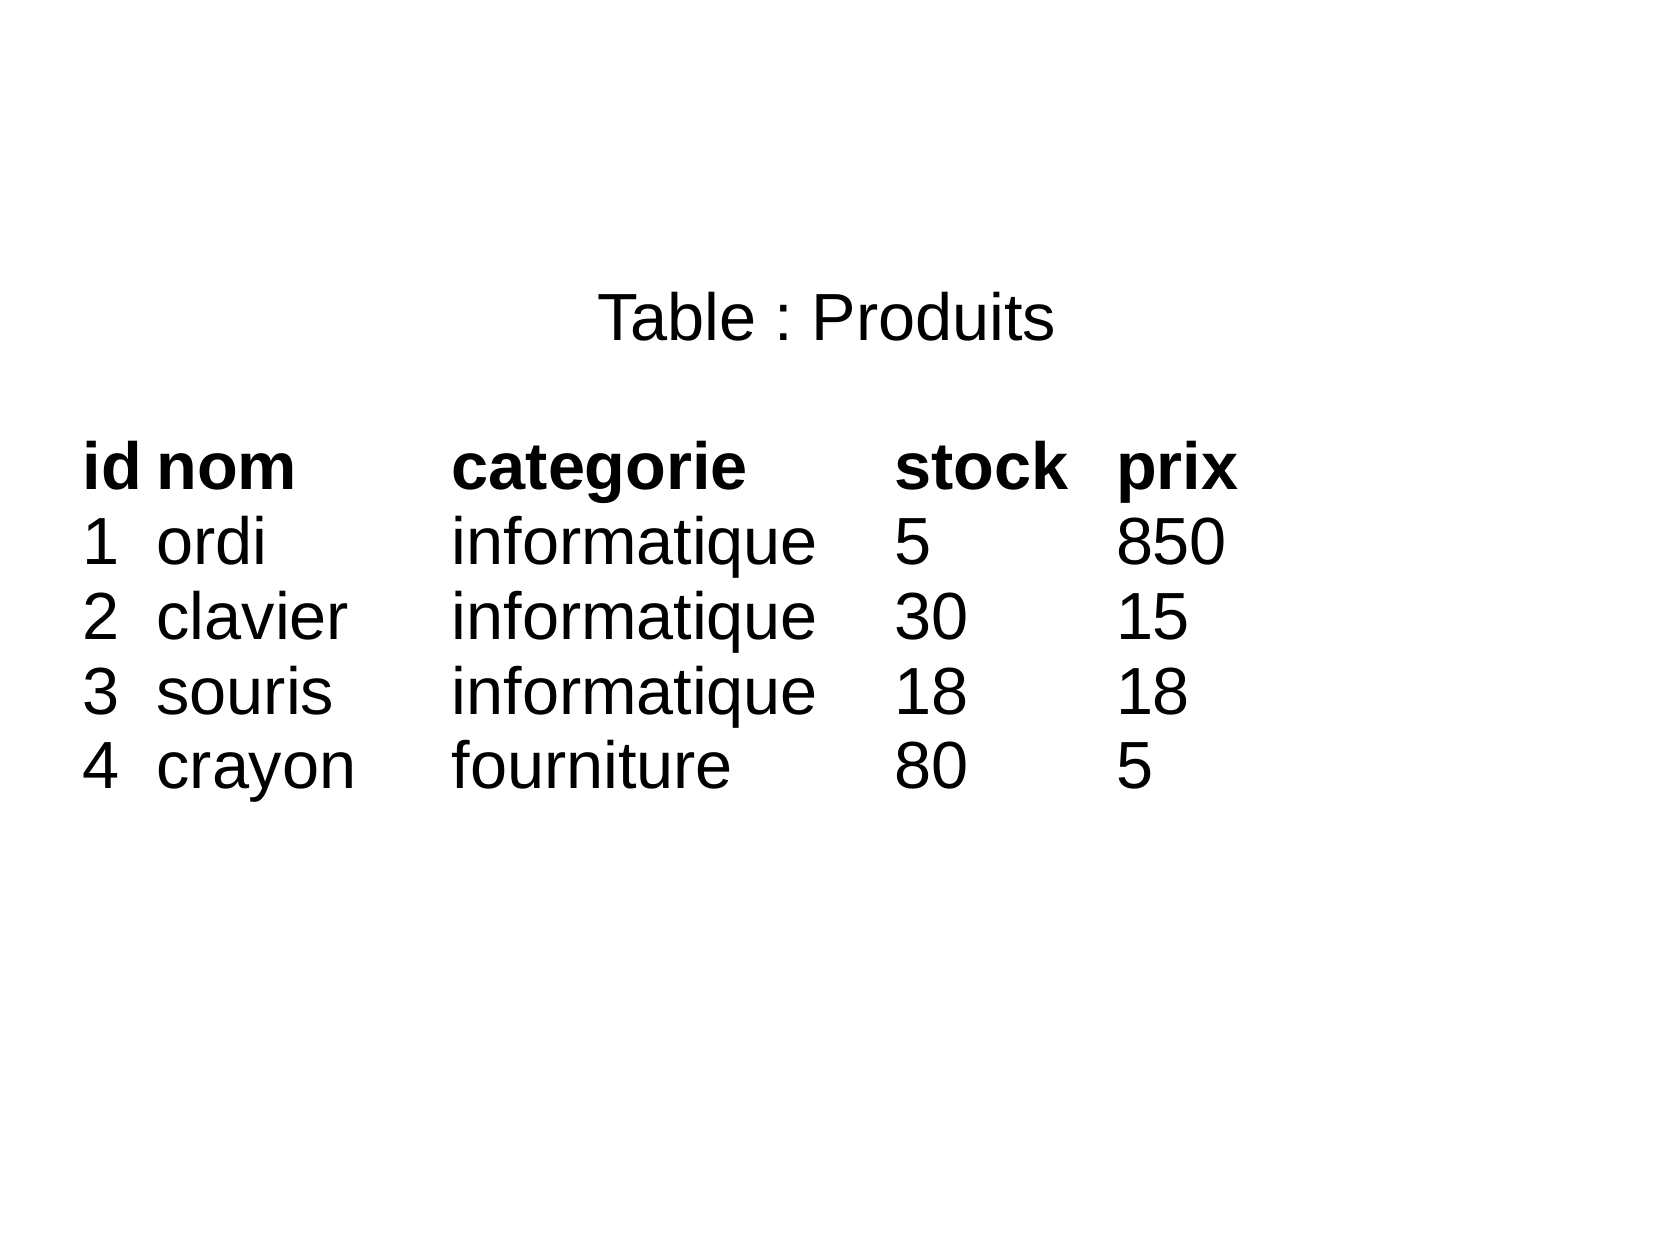

# Table : Produits
id	nom			categorie		stock	prix
1	ordi			informatique		5			850
2	clavier		informatique		30		15
3	souris		informatique		18		18
4	crayon		fourniture			80		5